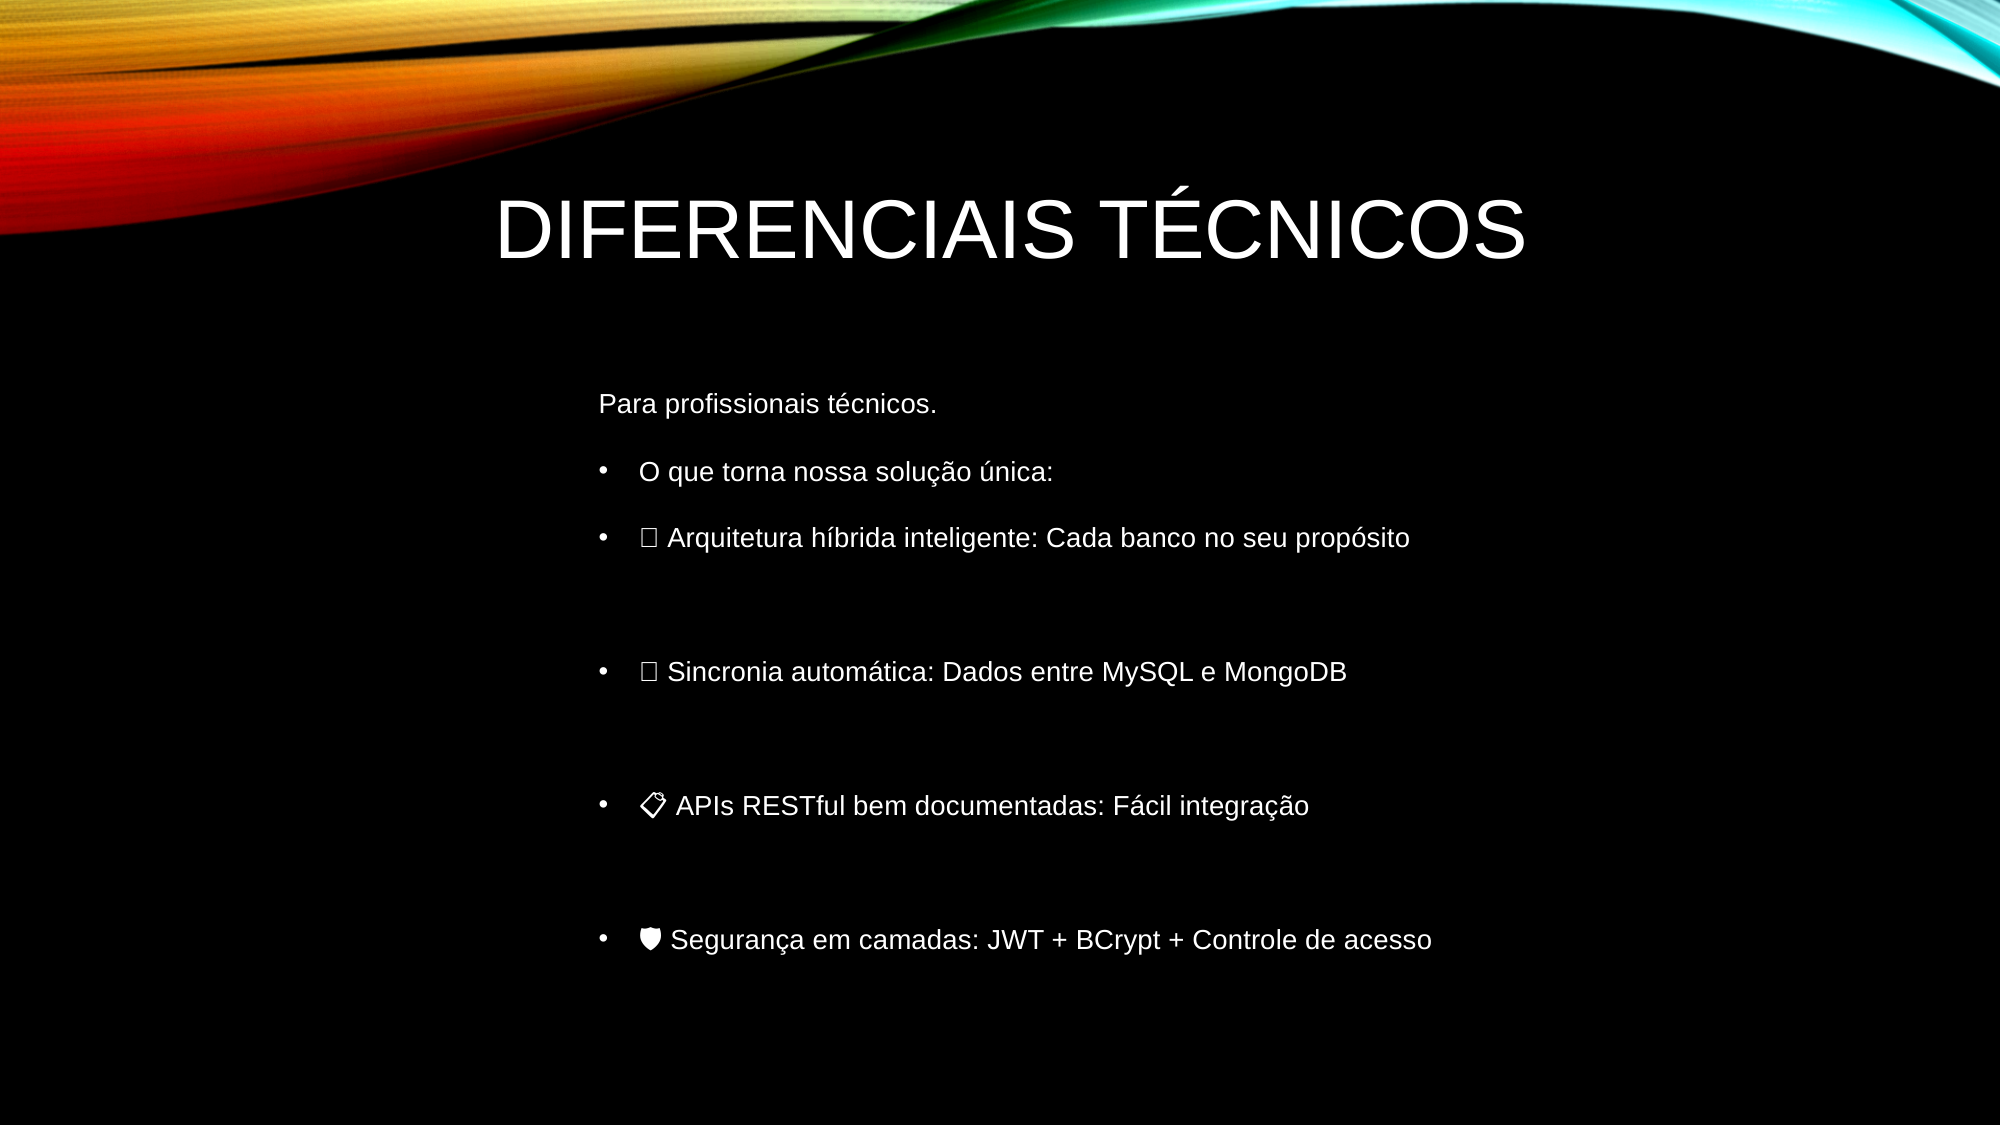

# DIFERENCIAIS TÉCNICOS
Para profissionais técnicos.
O que torna nossa solução única:
🎯 Arquitetura híbrida inteligente: Cada banco no seu propósito
🔄 Sincronia automática: Dados entre MySQL e MongoDB
📋 APIs RESTful bem documentadas: Fácil integração
🛡️ Segurança em camadas: JWT + BCrypt + Controle de acesso